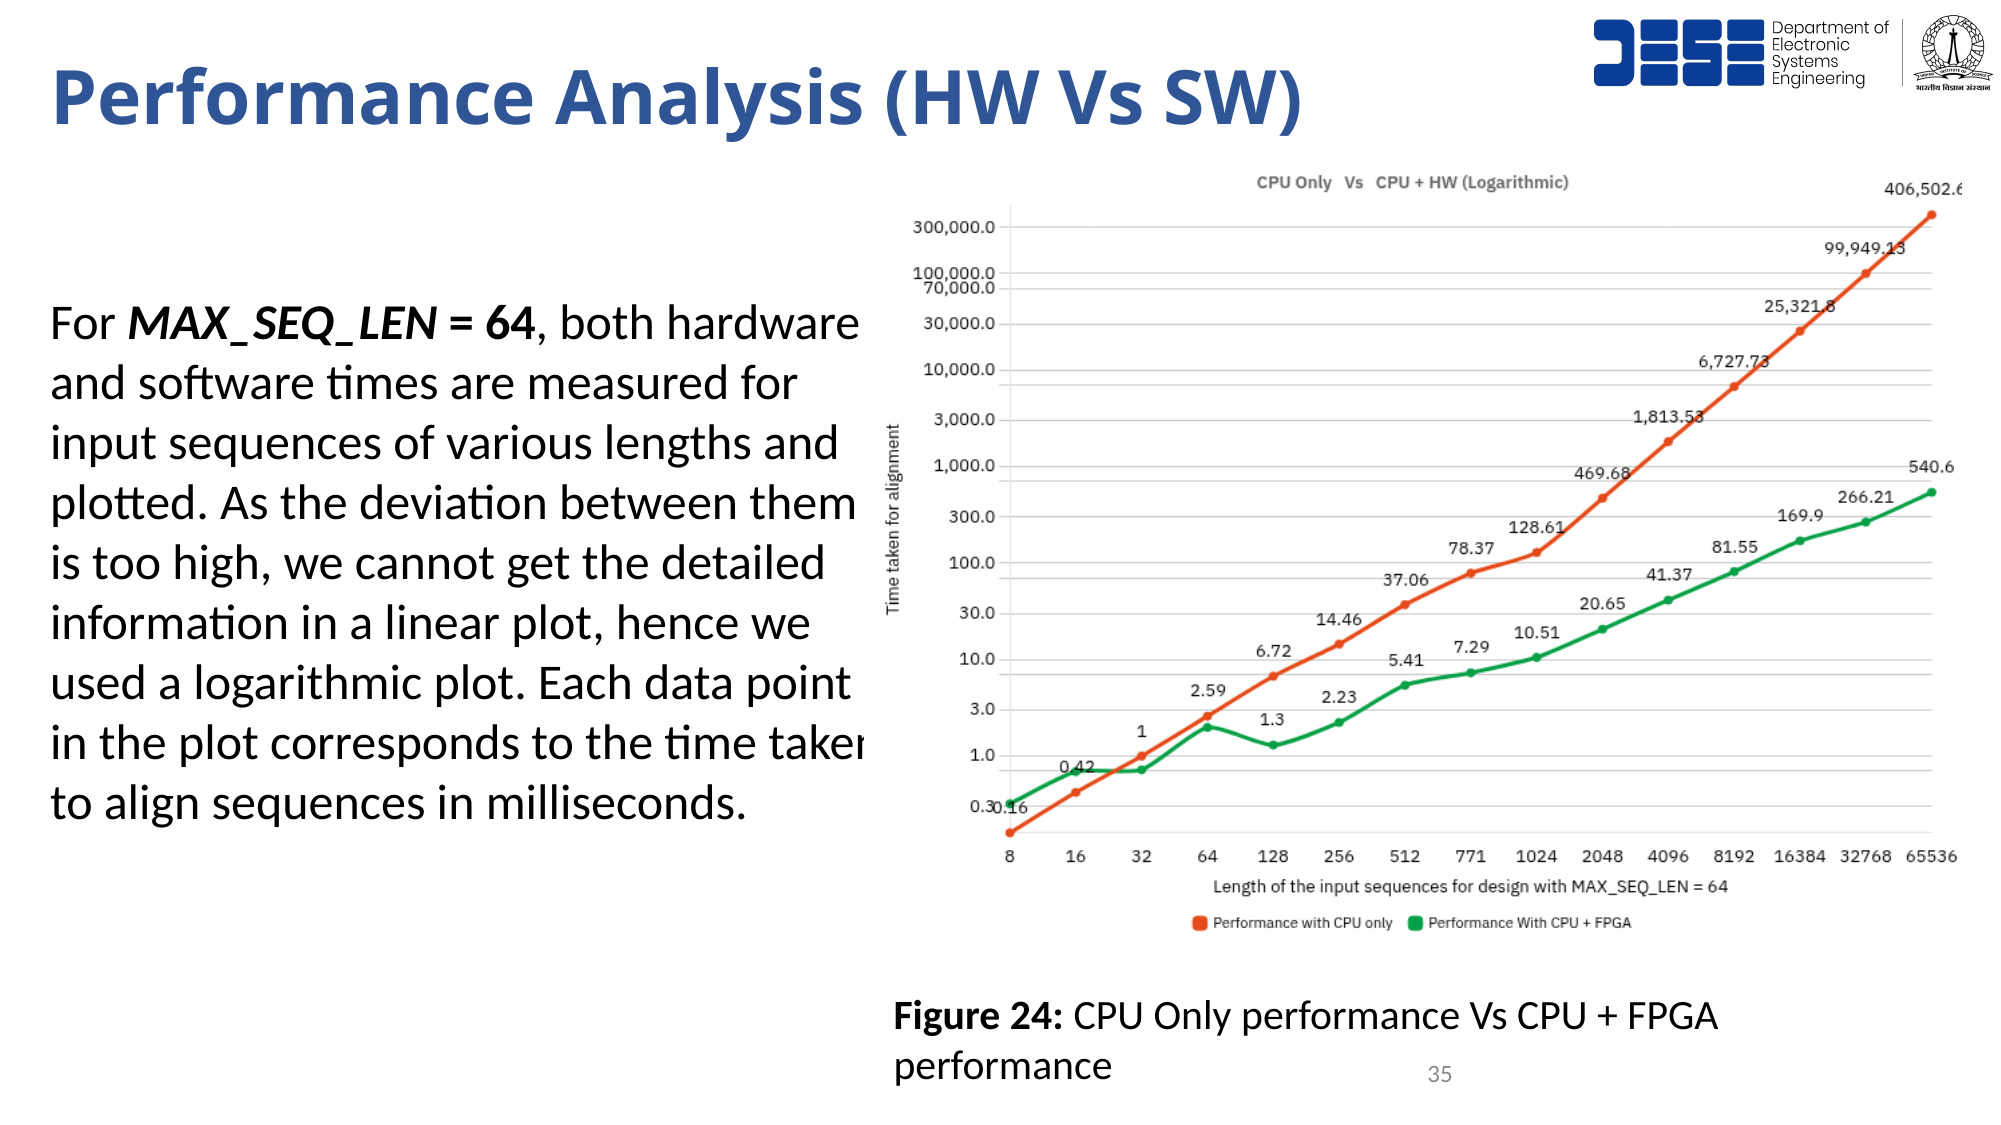

# Performance Analysis (HW Vs SW)
For MAX_SEQ_LEN = 64, both hardware and software times are measured for input sequences of various lengths and plotted. As the deviation between them is too high, we cannot get the detailed information in a linear plot, hence we used a logarithmic plot. Each data point in the plot corresponds to the time taken to align sequences in milliseconds.
Figure 24: CPU Only performance Vs CPU + FPGA performance